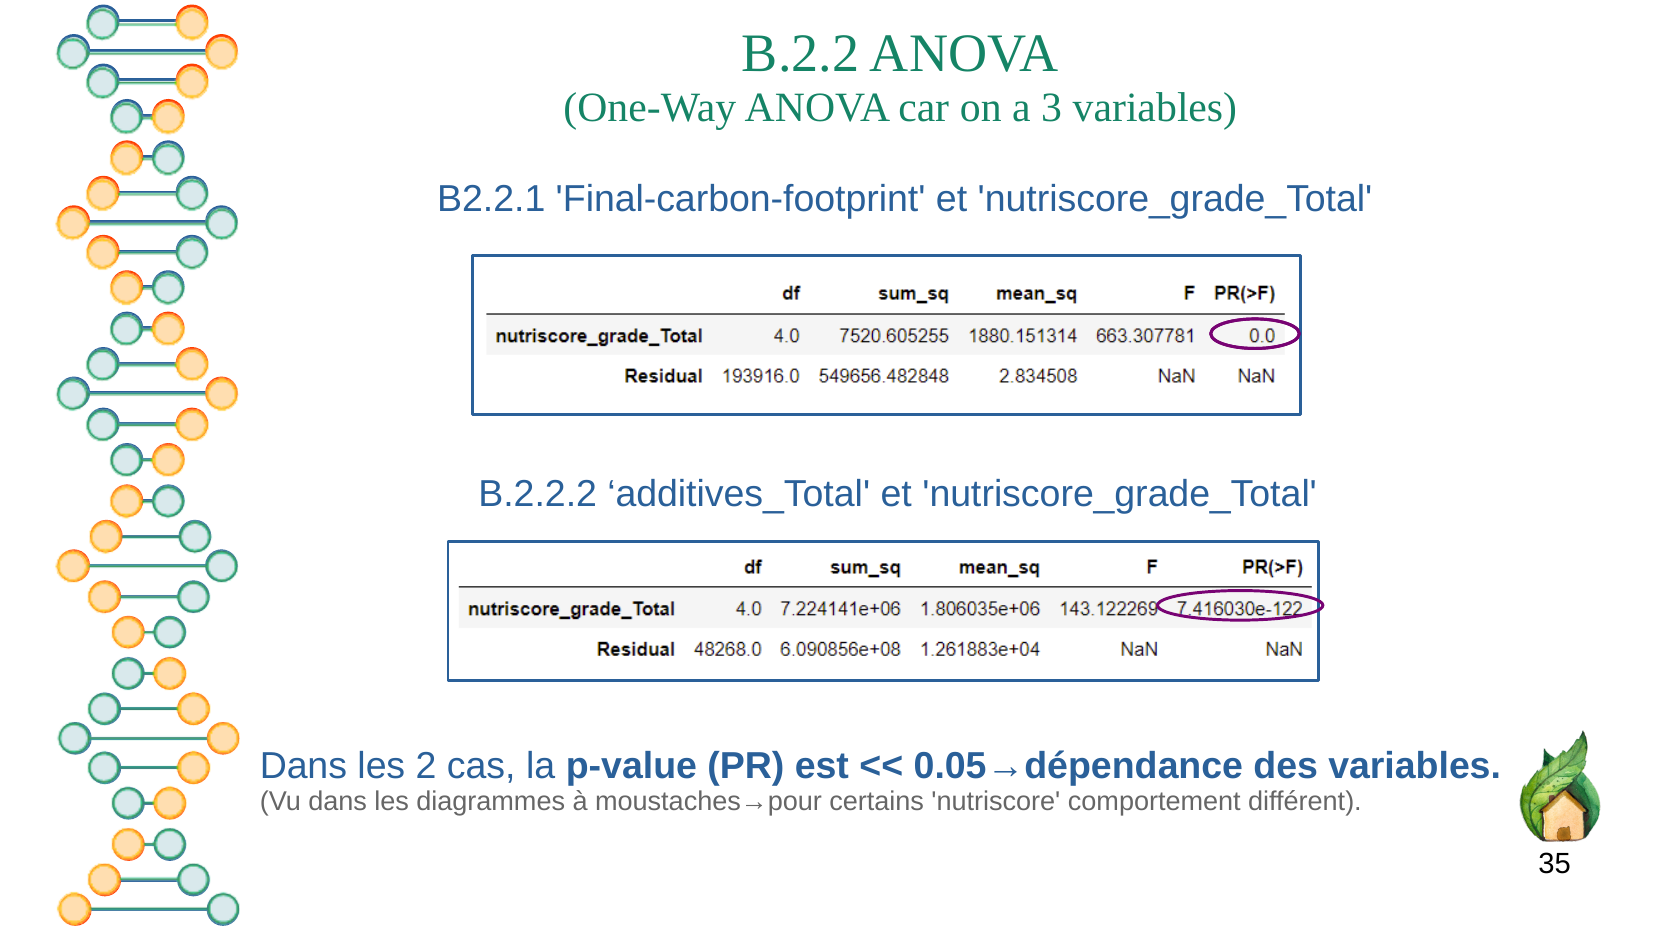

# B.2.2 ANOVA (One-Way ANOVA car on a 3 variables)
B2.2.1 'Final-carbon-footprint' et 'nutriscore_grade_Total'
B.2.2.2 ‘additives_Total' et 'nutriscore_grade_Total'
Dans les 2 cas, la p-value (PR) est << 0.05→dépendance des variables. (Vu dans les diagrammes à moustaches→pour certains 'nutriscore' comportement différent).
35